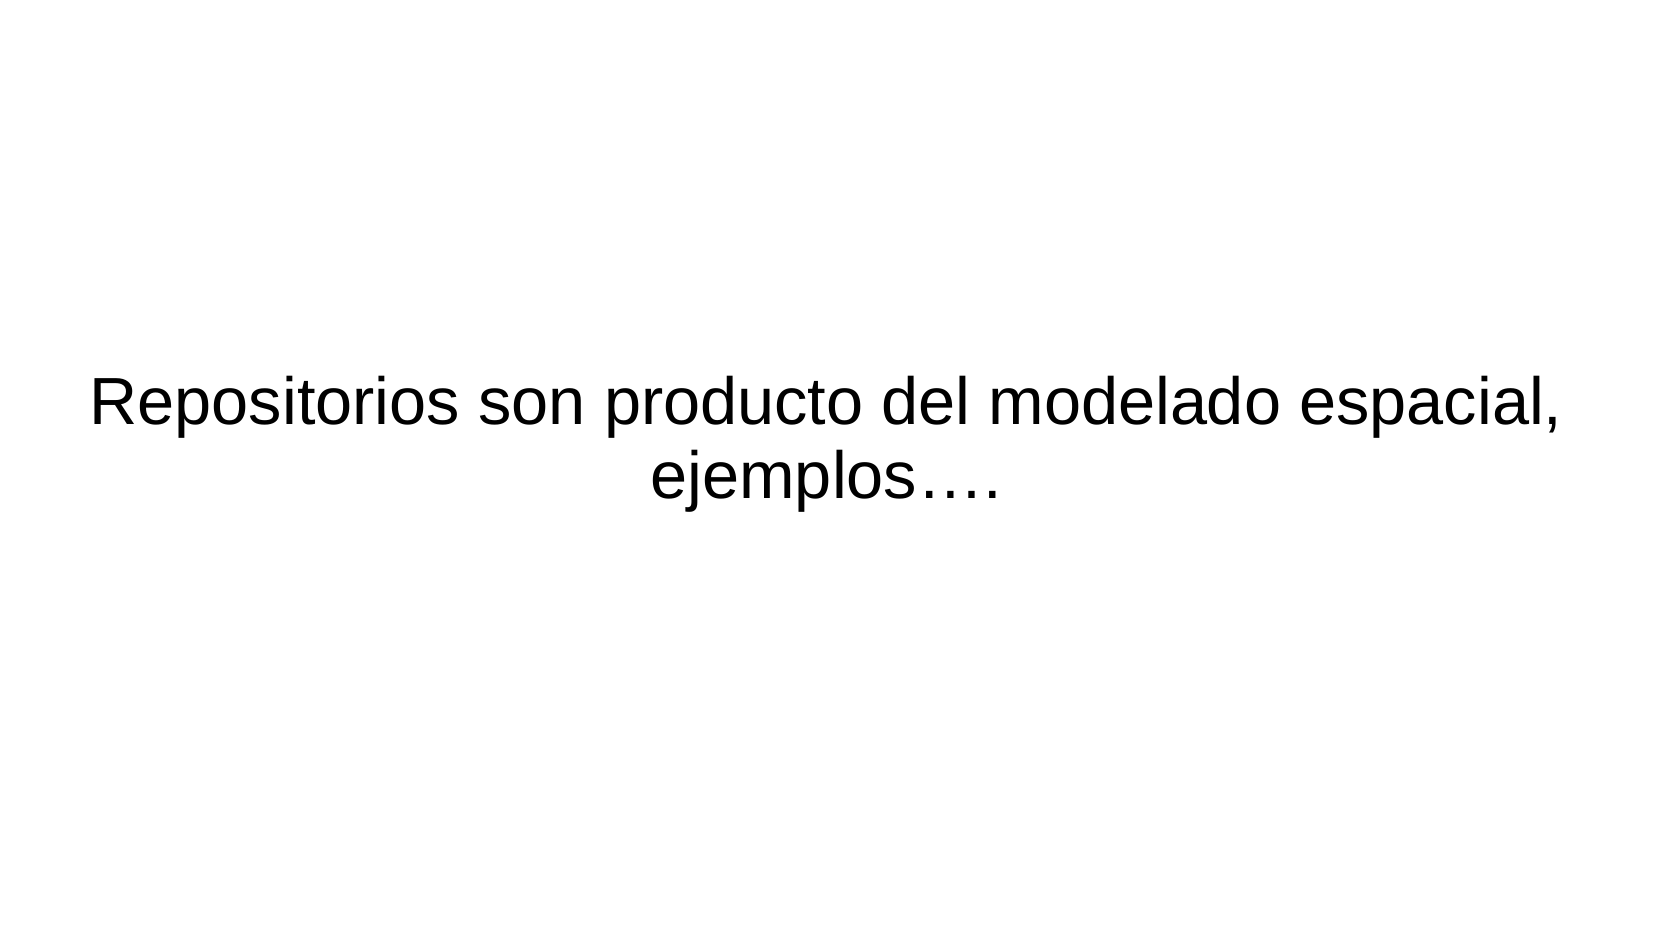

# Repositorios son producto del modelado espacial, ejemplos….